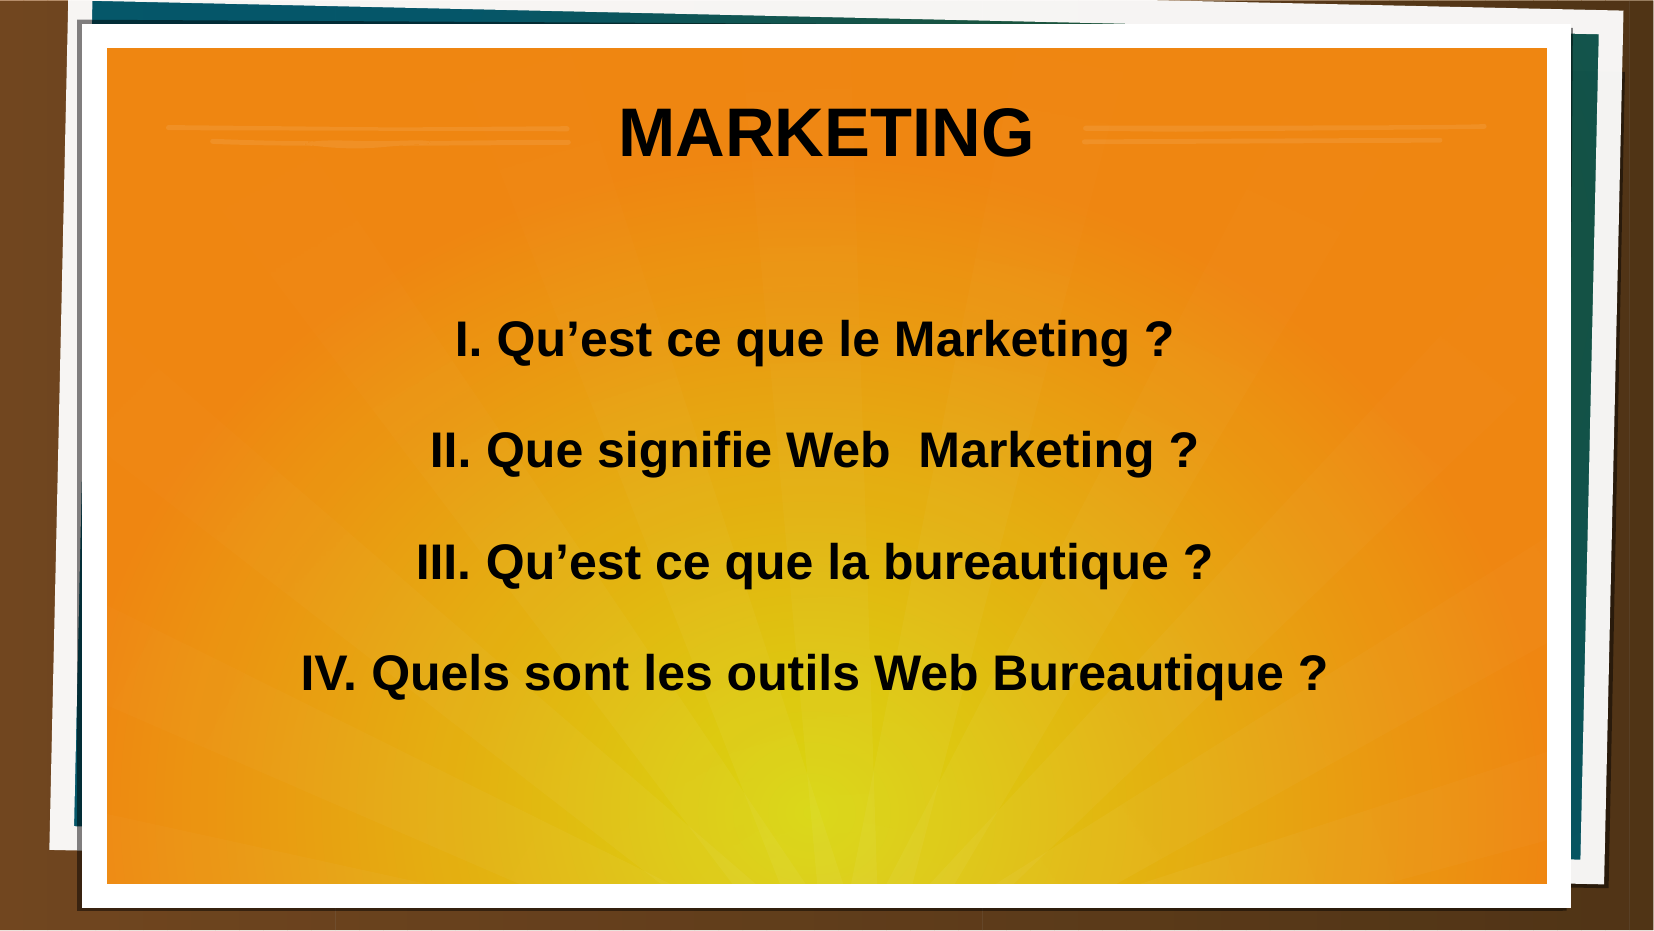

# MARKETING
 Qu’est ce que le Marketing ?
 Que signifie Web Marketing ?
 Qu’est ce que la bureautique ?
 Quels sont les outils Web Bureautique ?